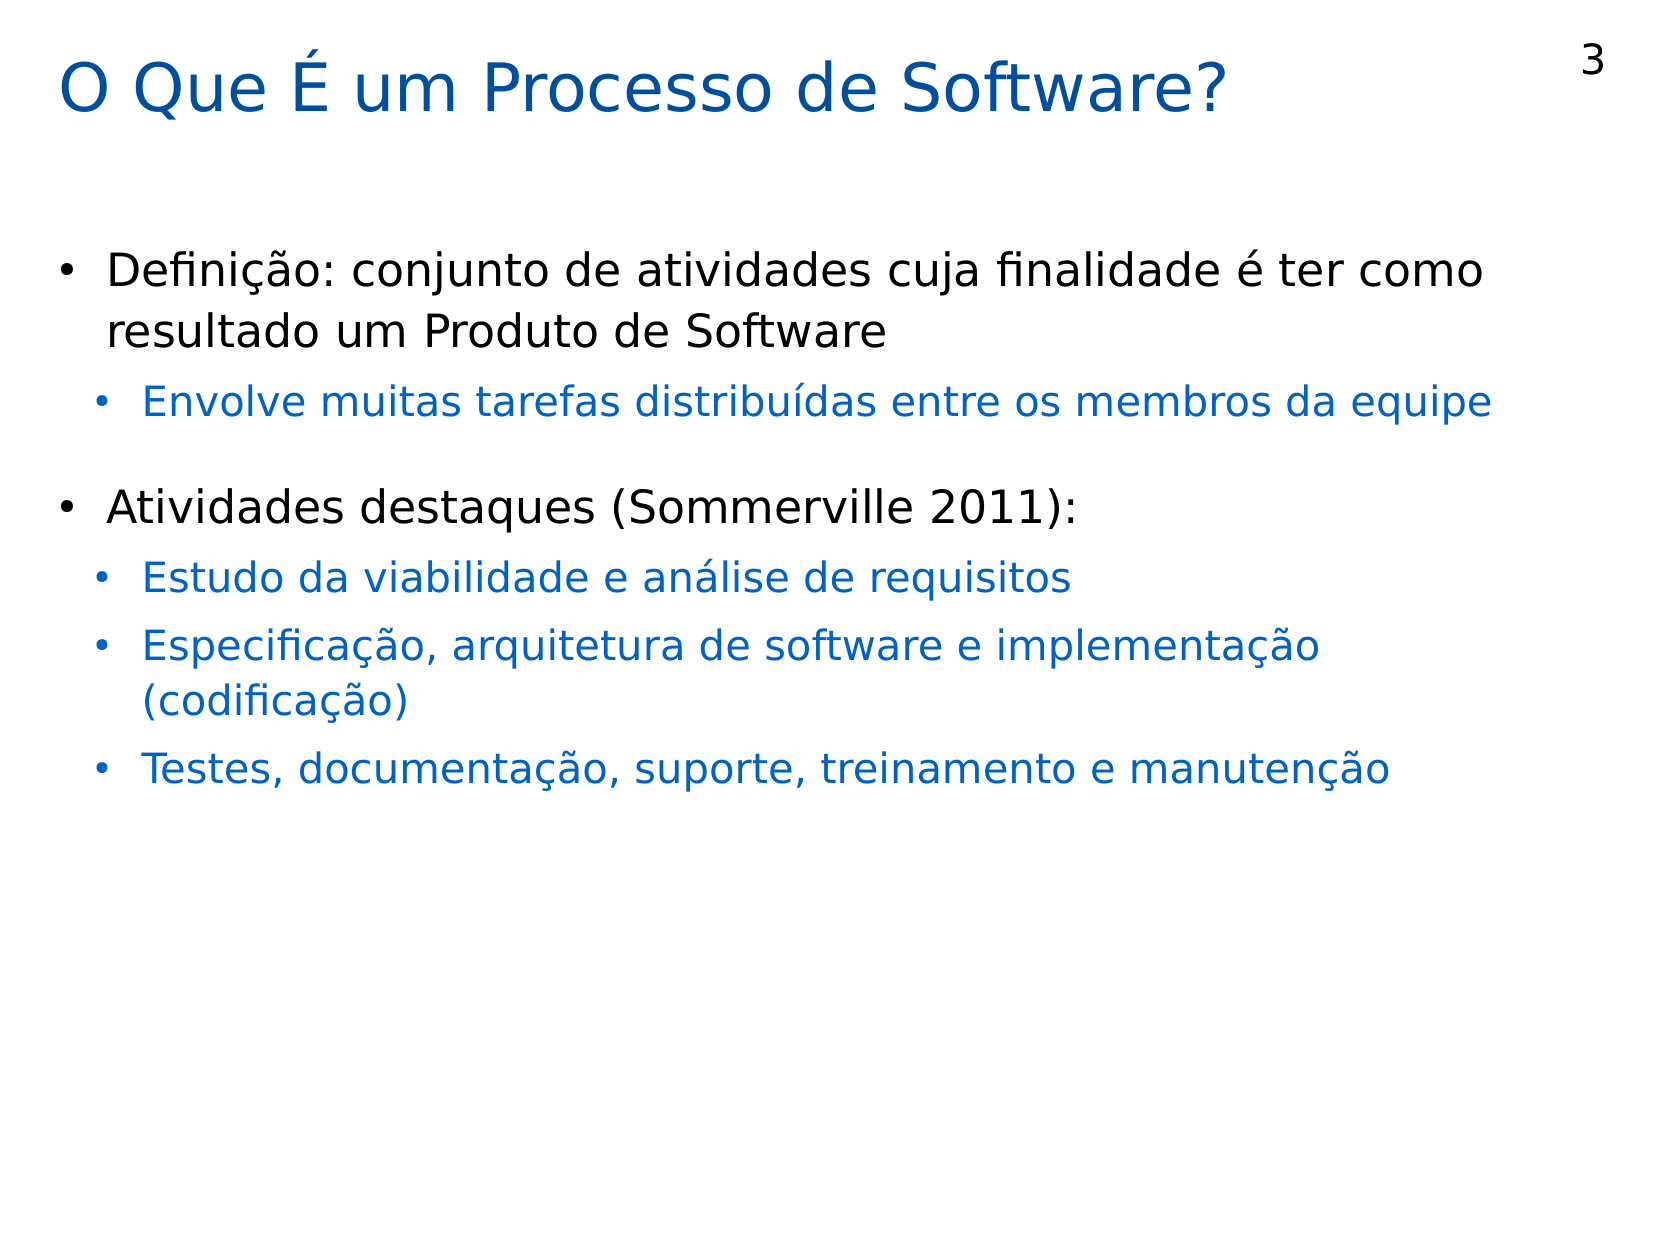

# O Que É um Processo de Software?
3
Definição: conjunto de atividades cuja finalidade é ter como resultado um Produto de Software
Envolve muitas tarefas distribuídas entre os membros da equipe
Atividades destaques (Sommerville 2011):
Estudo da viabilidade e análise de requisitos
Especificação, arquitetura de software e implementação (codificação)
Testes, documentação, suporte, treinamento e manutenção